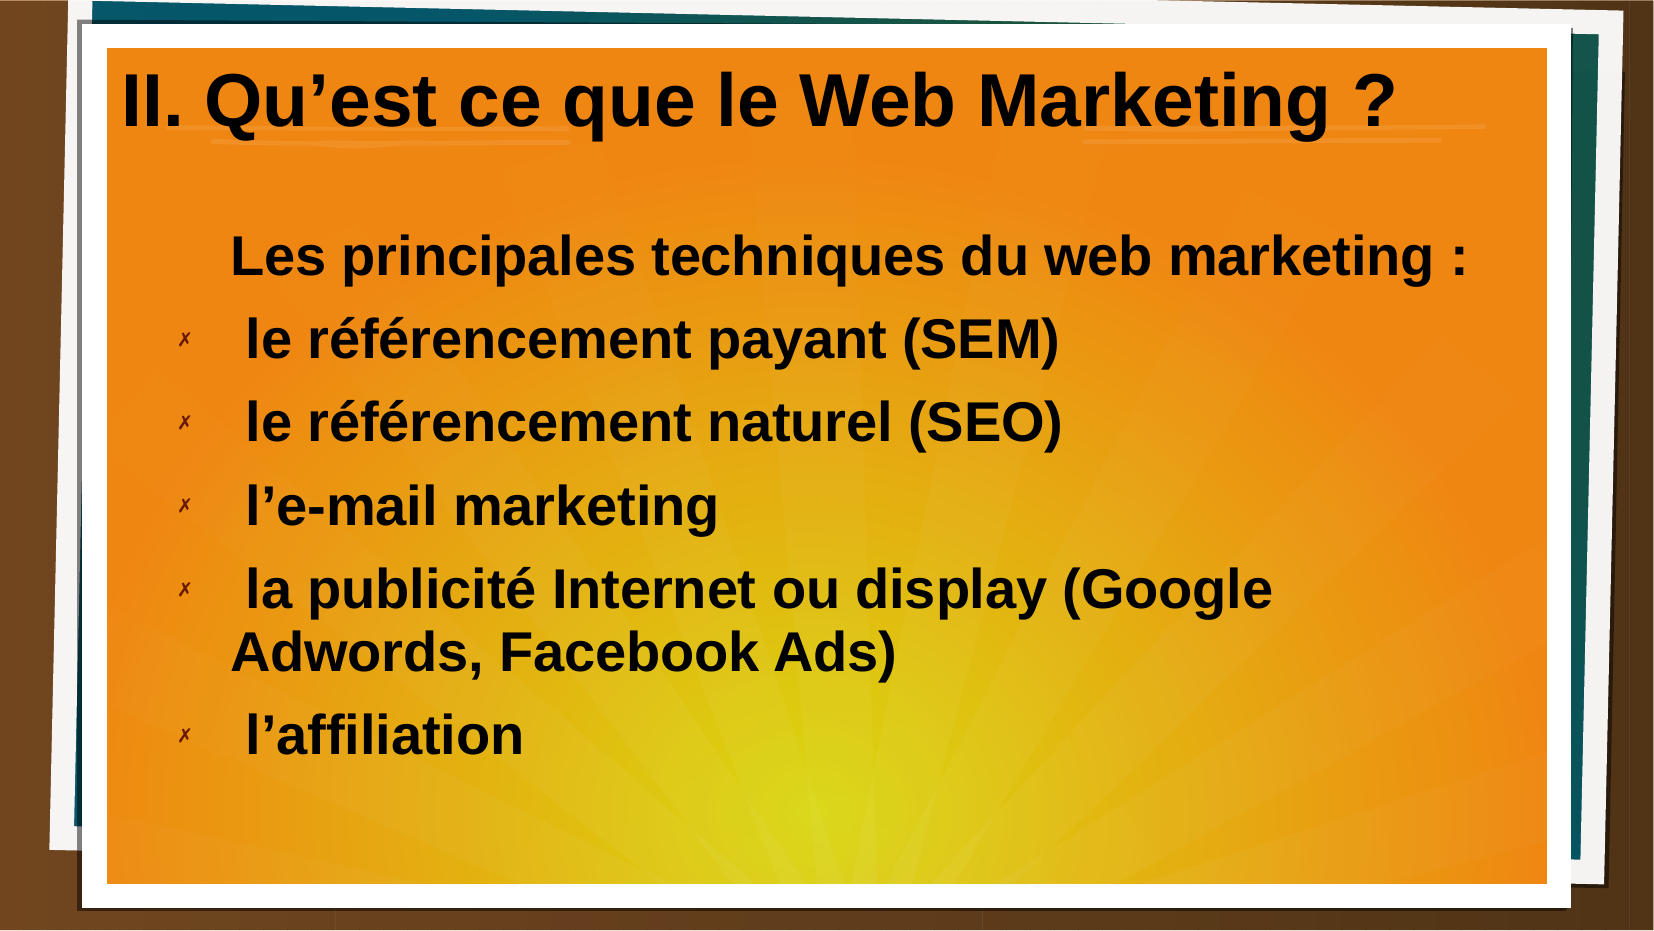

# II. Qu’est ce que le Web Marketing ?
Les principales techniques du web marketing :
 le référencement payant (SEM)
 le référencement naturel (SEO)
 l’e-mail marketing
 la publicité Internet ou display (Google Adwords, Facebook Ads)
 l’affiliation